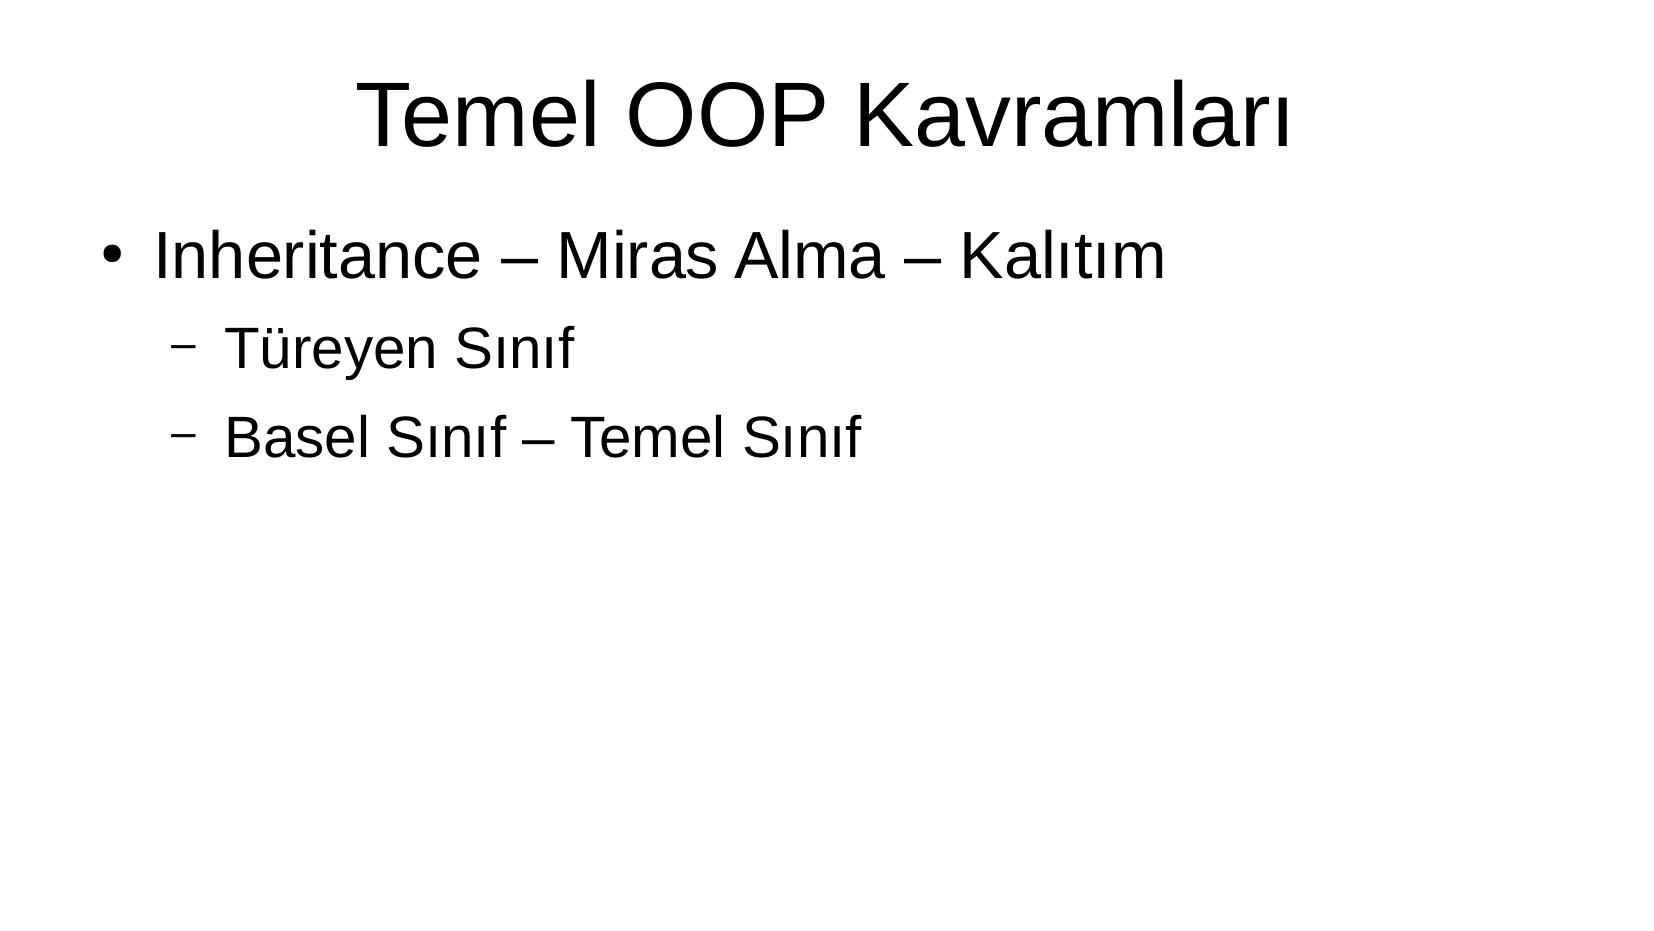

# Temel OOP Kavramları
Inheritance – Miras Alma – Kalıtım
Türeyen Sınıf
Basel Sınıf – Temel Sınıf